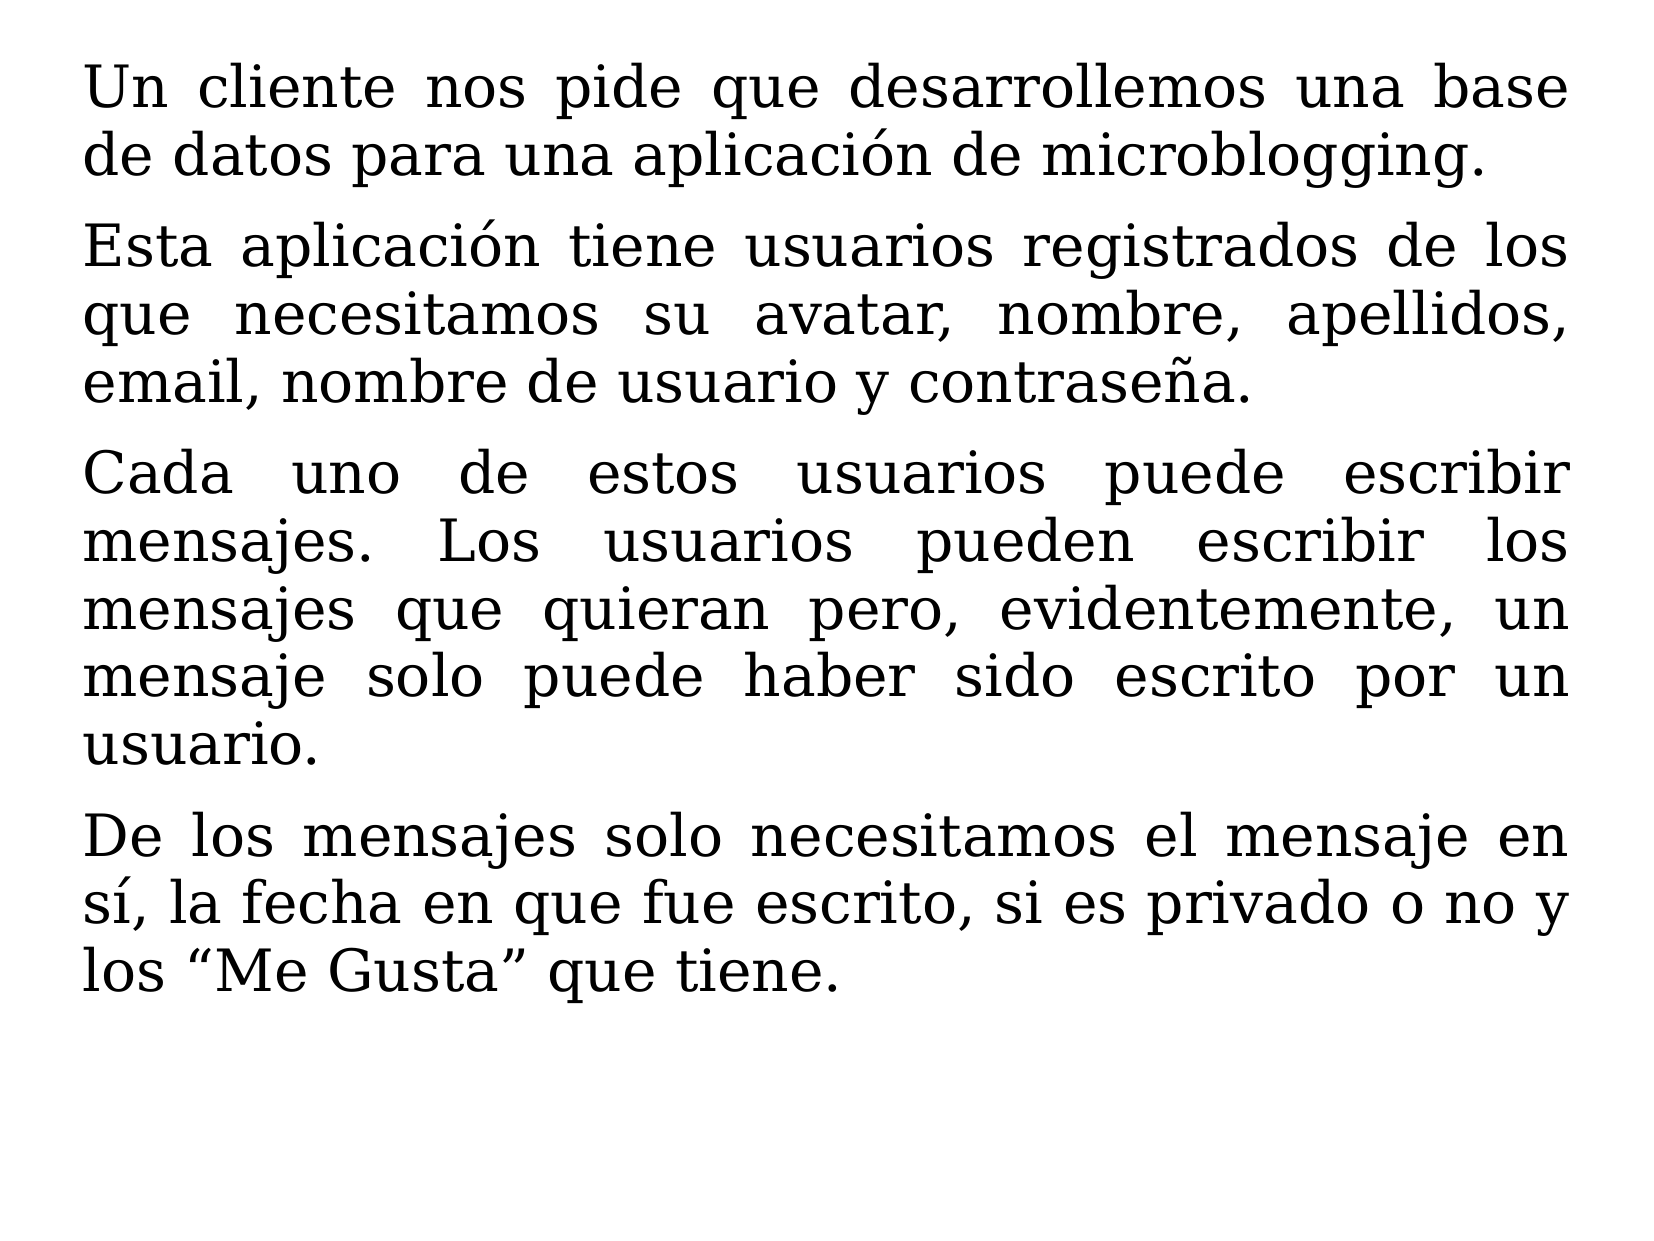

# Un cliente nos pide que desarrollemos una base de datos para una aplicación de microblogging.
Esta aplicación tiene usuarios registrados de los que necesitamos su avatar, nombre, apellidos, email, nombre de usuario y contraseña.
Cada uno de estos usuarios puede escribir mensajes. Los usuarios pueden escribir los mensajes que quieran pero, evidentemente, un mensaje solo puede haber sido escrito por un usuario.
De los mensajes solo necesitamos el mensaje en sí, la fecha en que fue escrito, si es privado o no y los “Me Gusta” que tiene.